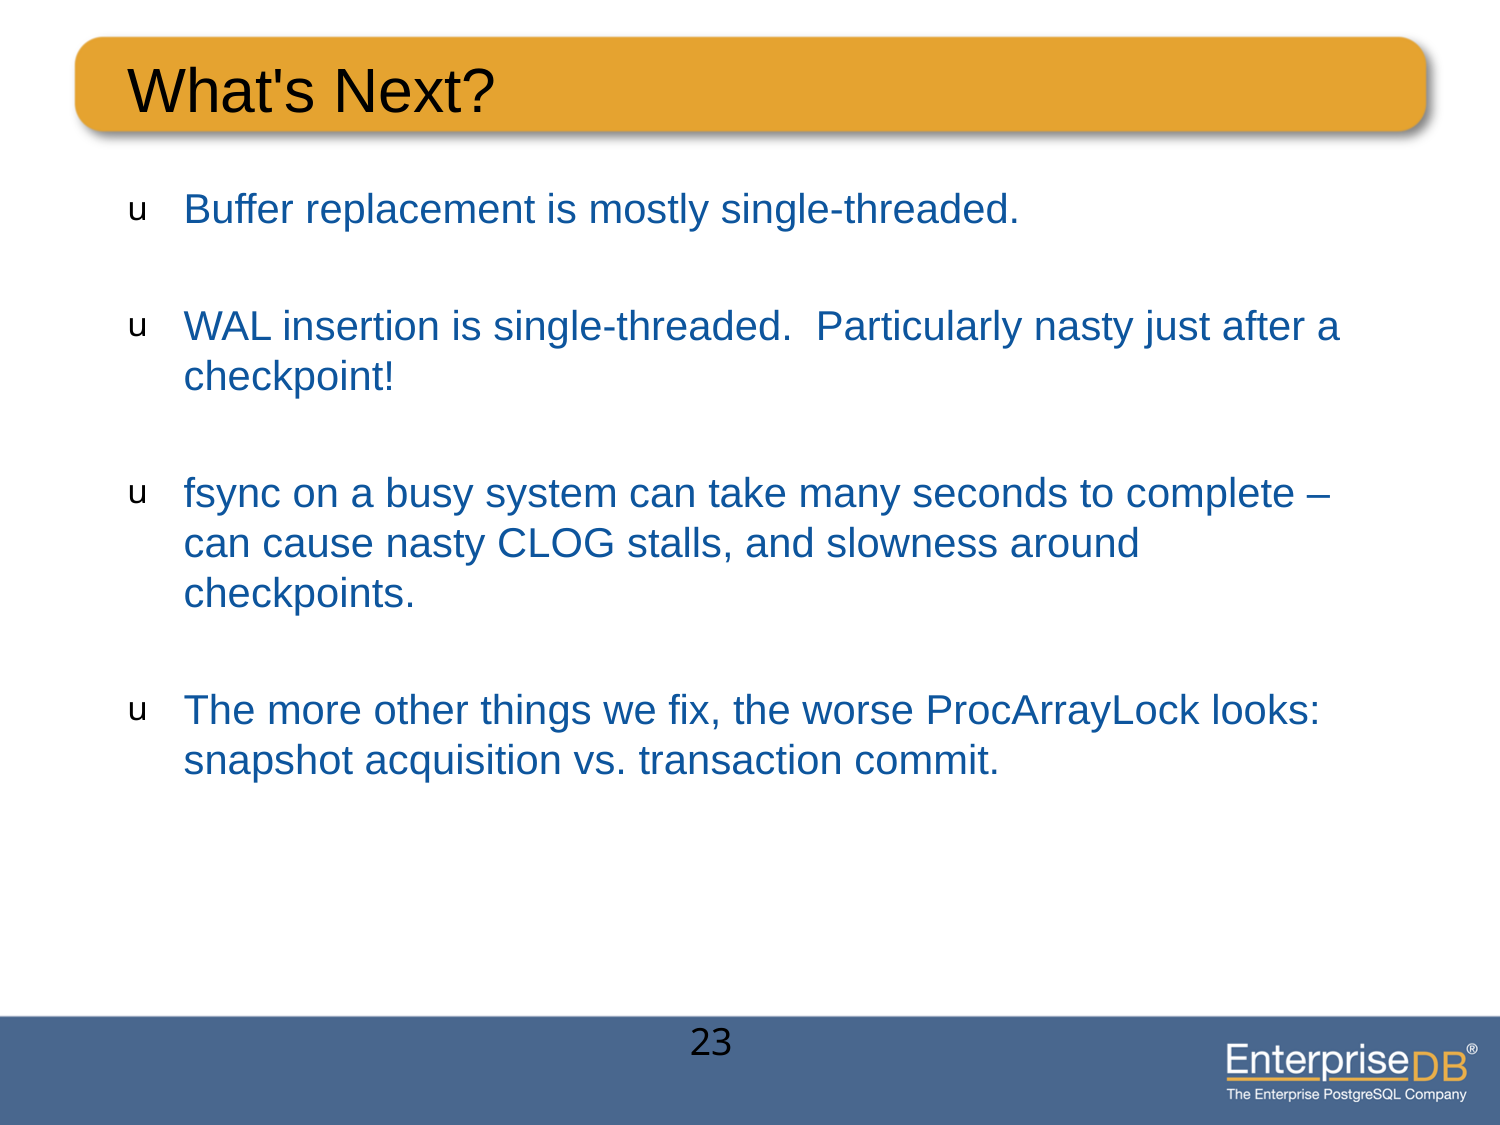

# What's Next?
Buffer replacement is mostly single-threaded.
WAL insertion is single-threaded. Particularly nasty just after a checkpoint!
fsync on a busy system can take many seconds to complete – can cause nasty CLOG stalls, and slowness around checkpoints.
The more other things we fix, the worse ProcArrayLock looks: snapshot acquisition vs. transaction commit.